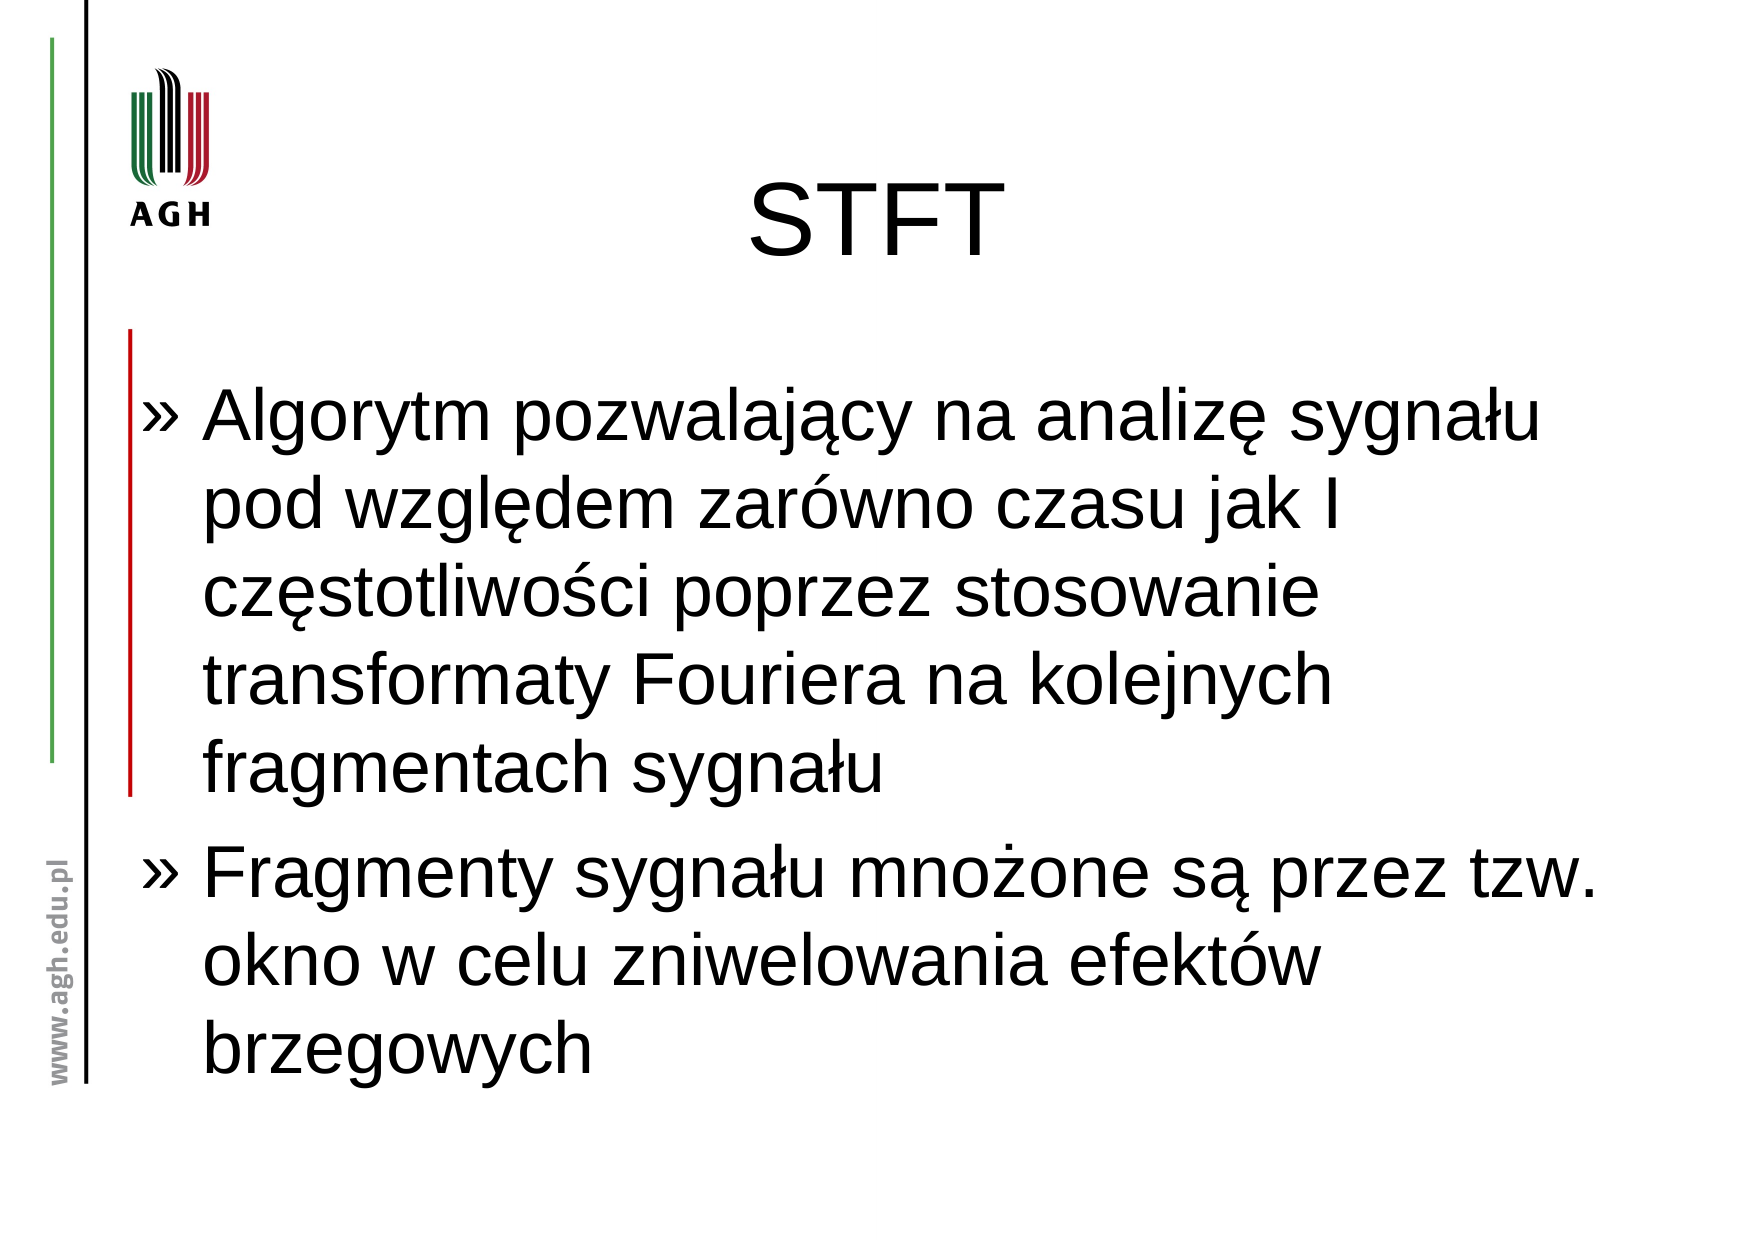

# STFT
Algorytm pozwalający na analizę sygnału pod względem zarówno czasu jak I częstotliwości poprzez stosowanie transformaty Fouriera na kolejnych fragmentach sygnału
Fragmenty sygnału mnożone są przez tzw. okno w celu zniwelowania efektów brzegowych